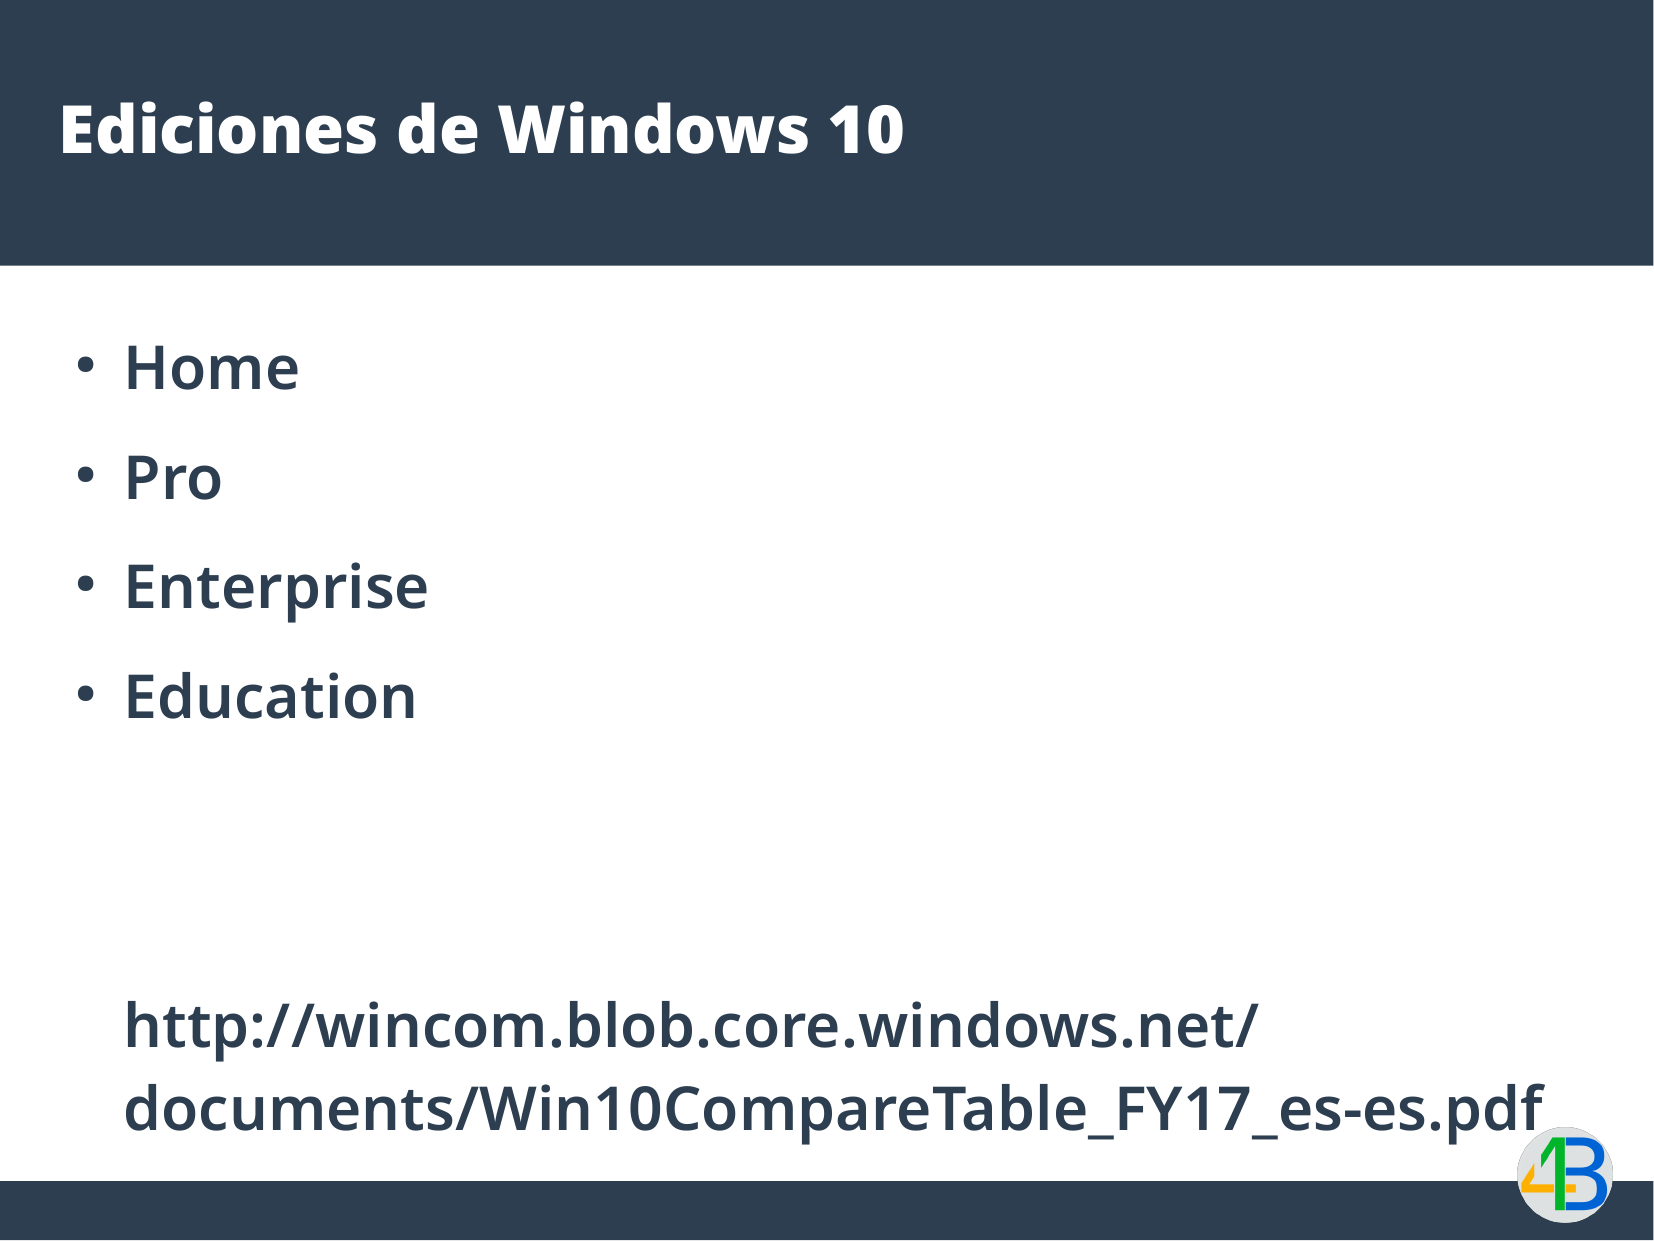

# Ediciones de Windows 10
Home
Pro
Enterprise
Education
http://wincom.blob.core.windows.net/documents/Win10CompareTable_FY17_es-es.pdf